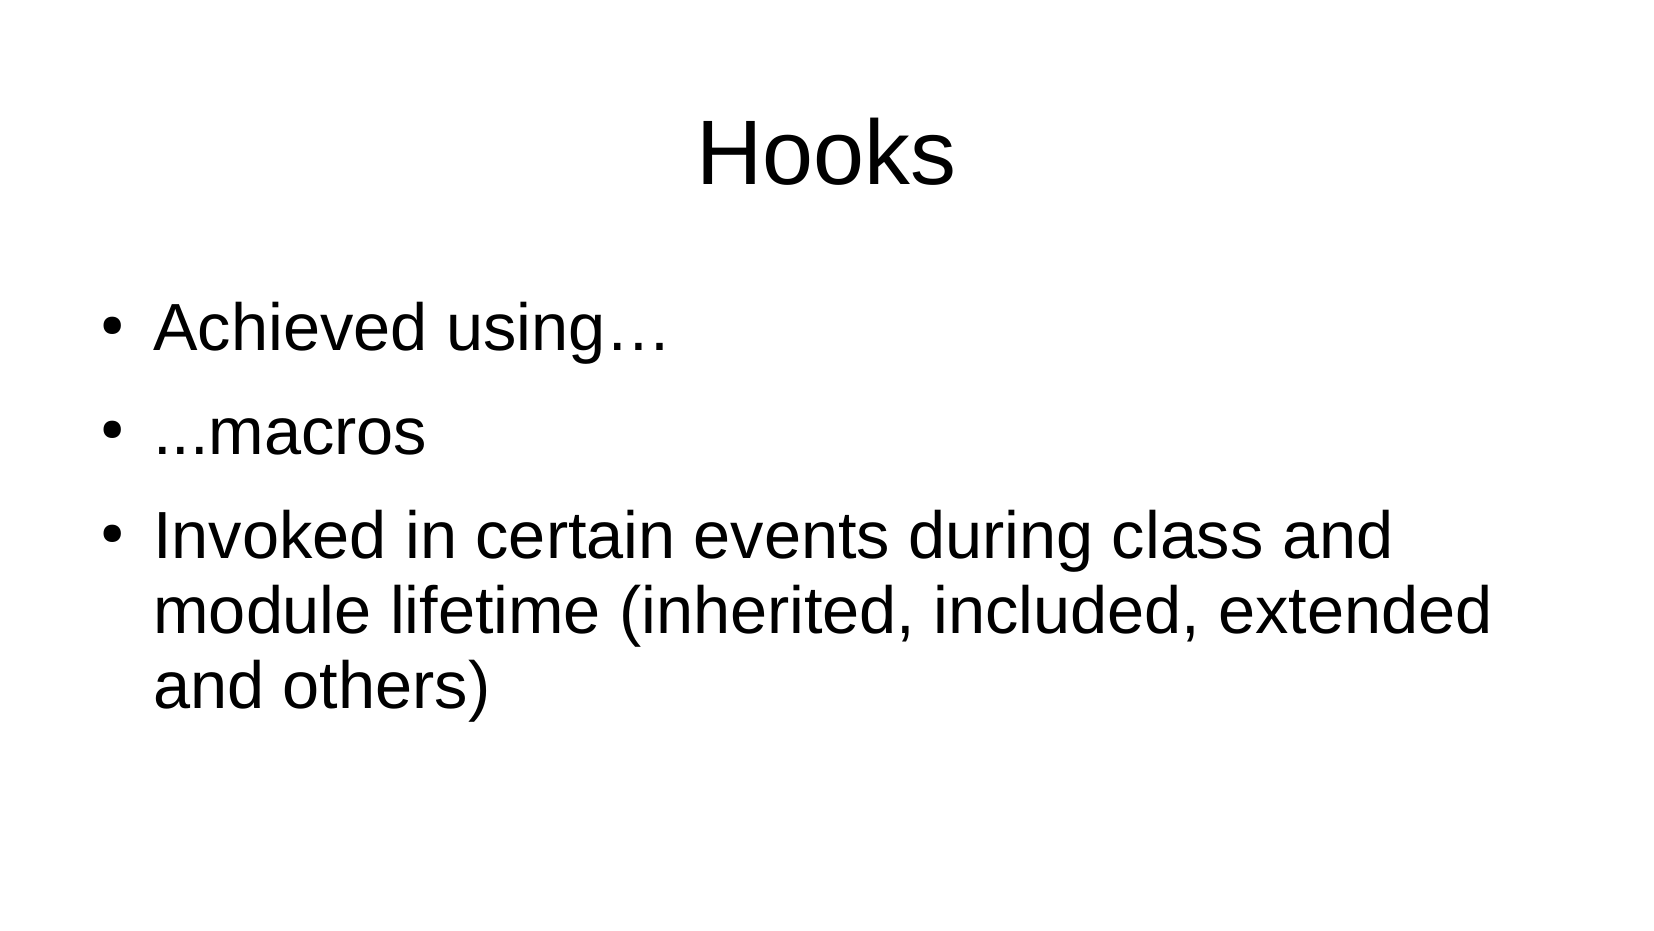

# Hooks
Achieved using…
...macros
Invoked in certain events during class and module lifetime (inherited, included, extended and others)